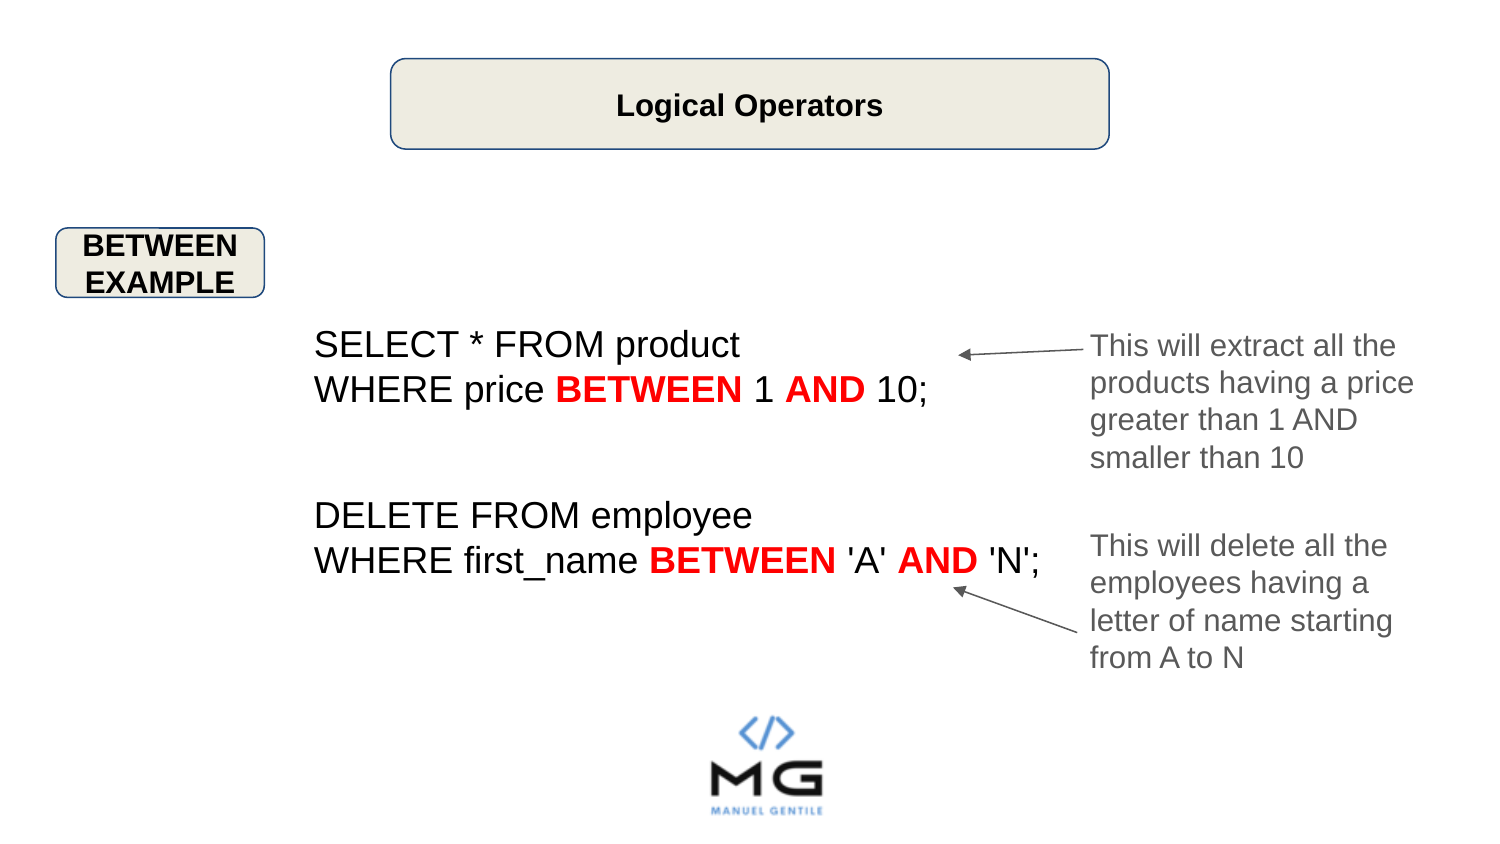

Logical Operators
BETWEEN
EXAMPLE
SELECT * FROM product
WHERE price BETWEEN 1 AND 10;
This will extract all the products having a price greater than 1 AND smaller than 10
DELETE FROM employee
WHERE first_name BETWEEN 'A' AND 'N';
This will delete all the employees having a letter of name starting from A to N